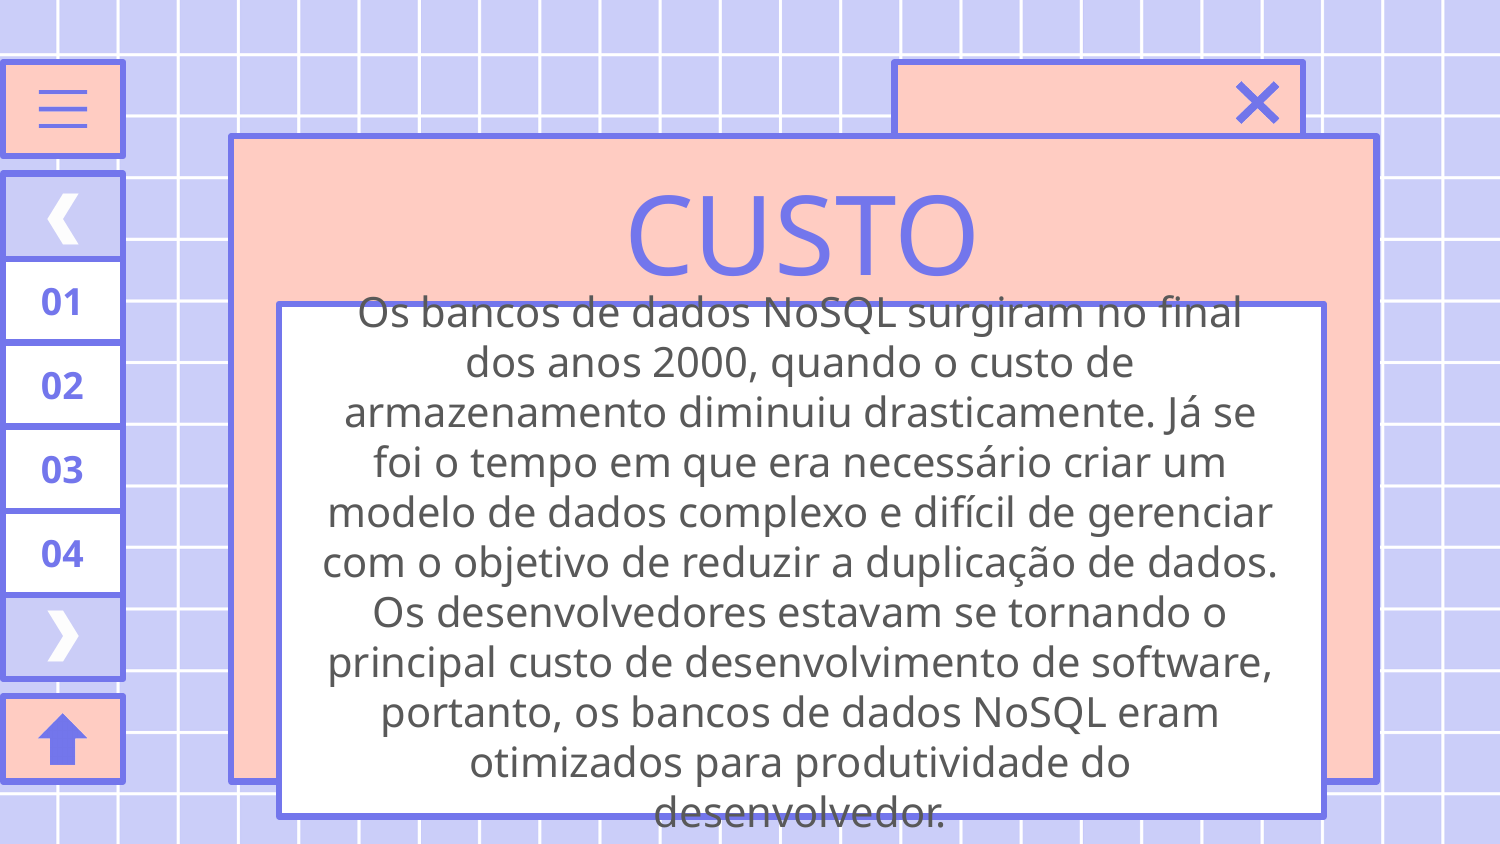

# CUSTO
01
Os bancos de dados NoSQL surgiram no final dos anos 2000, quando o custo de armazenamento diminuiu drasticamente. Já se foi o tempo em que era necessário criar um modelo de dados complexo e difícil de gerenciar com o objetivo de reduzir a duplicação de dados. Os desenvolvedores estavam se tornando o principal custo de desenvolvimento de software, portanto, os bancos de dados NoSQL eram otimizados para produtividade do desenvolvedor.
02
03
04
ATOMICIDADE:
A atomicidade garante que cada transação seja tratada como uma única "unidade", que é bem-sucedida ou falha completamente: se alguma das instruções que constituem uma transação não for concluída, a transação inteira falhará e o banco de dados permanecerá inalterado.